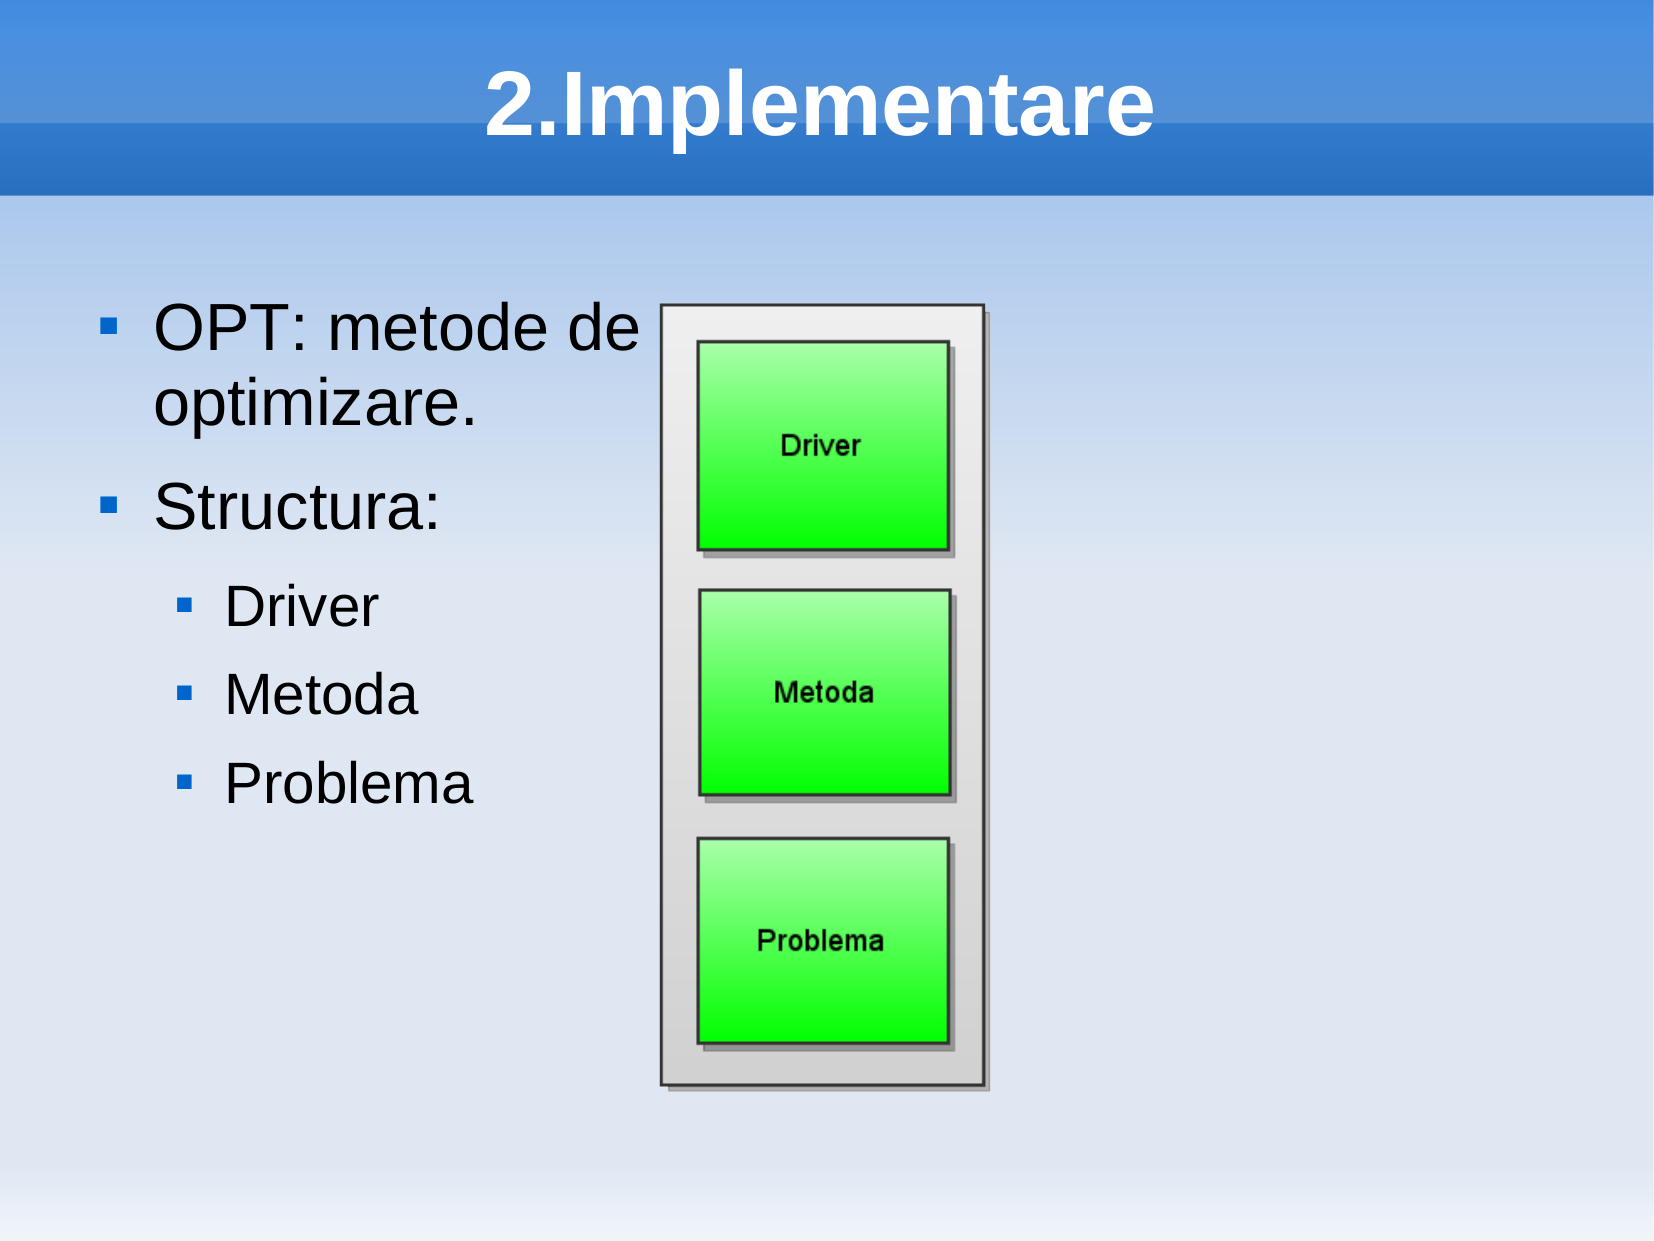

# 2.Implementare
OPT: metode de optimizare.
Structura:
Driver
Metoda
Problema